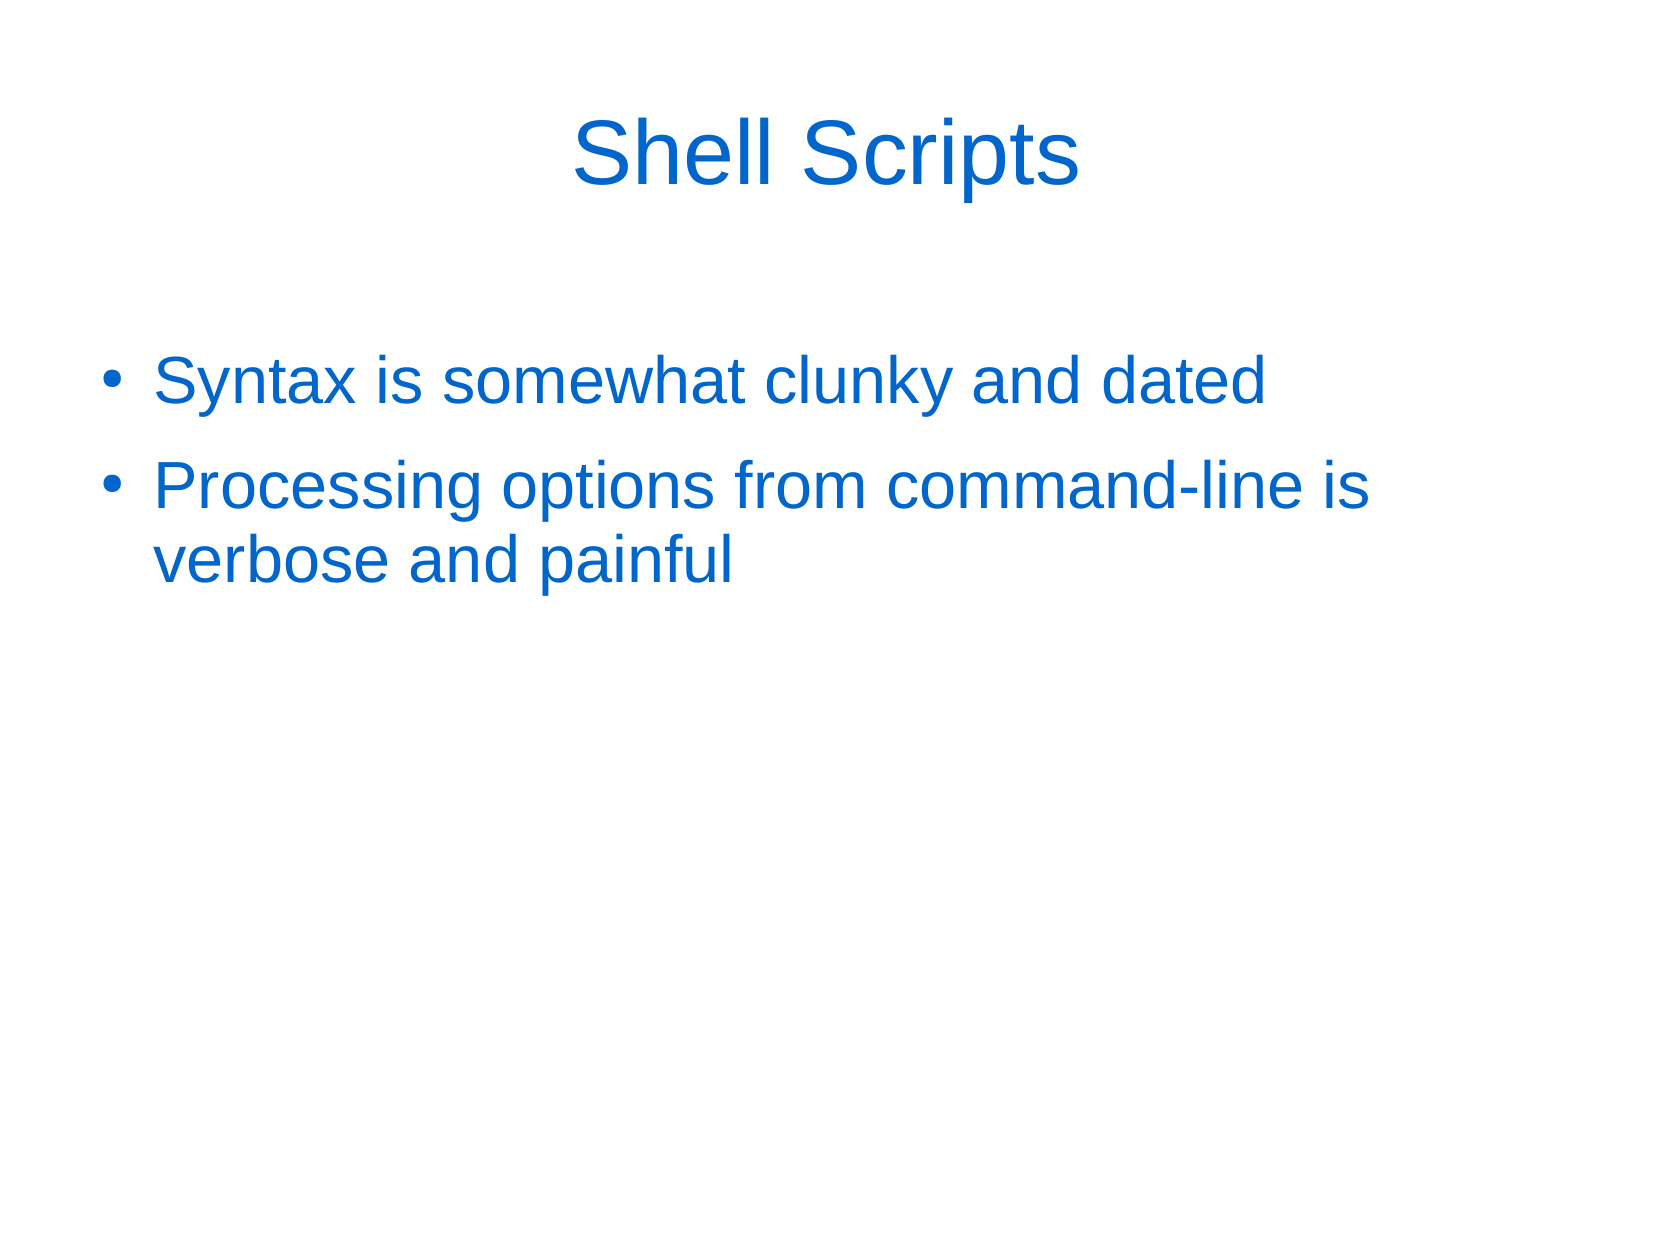

# Shell Scripts
Syntax is somewhat clunky and dated
Processing options from command-line is verbose and painful